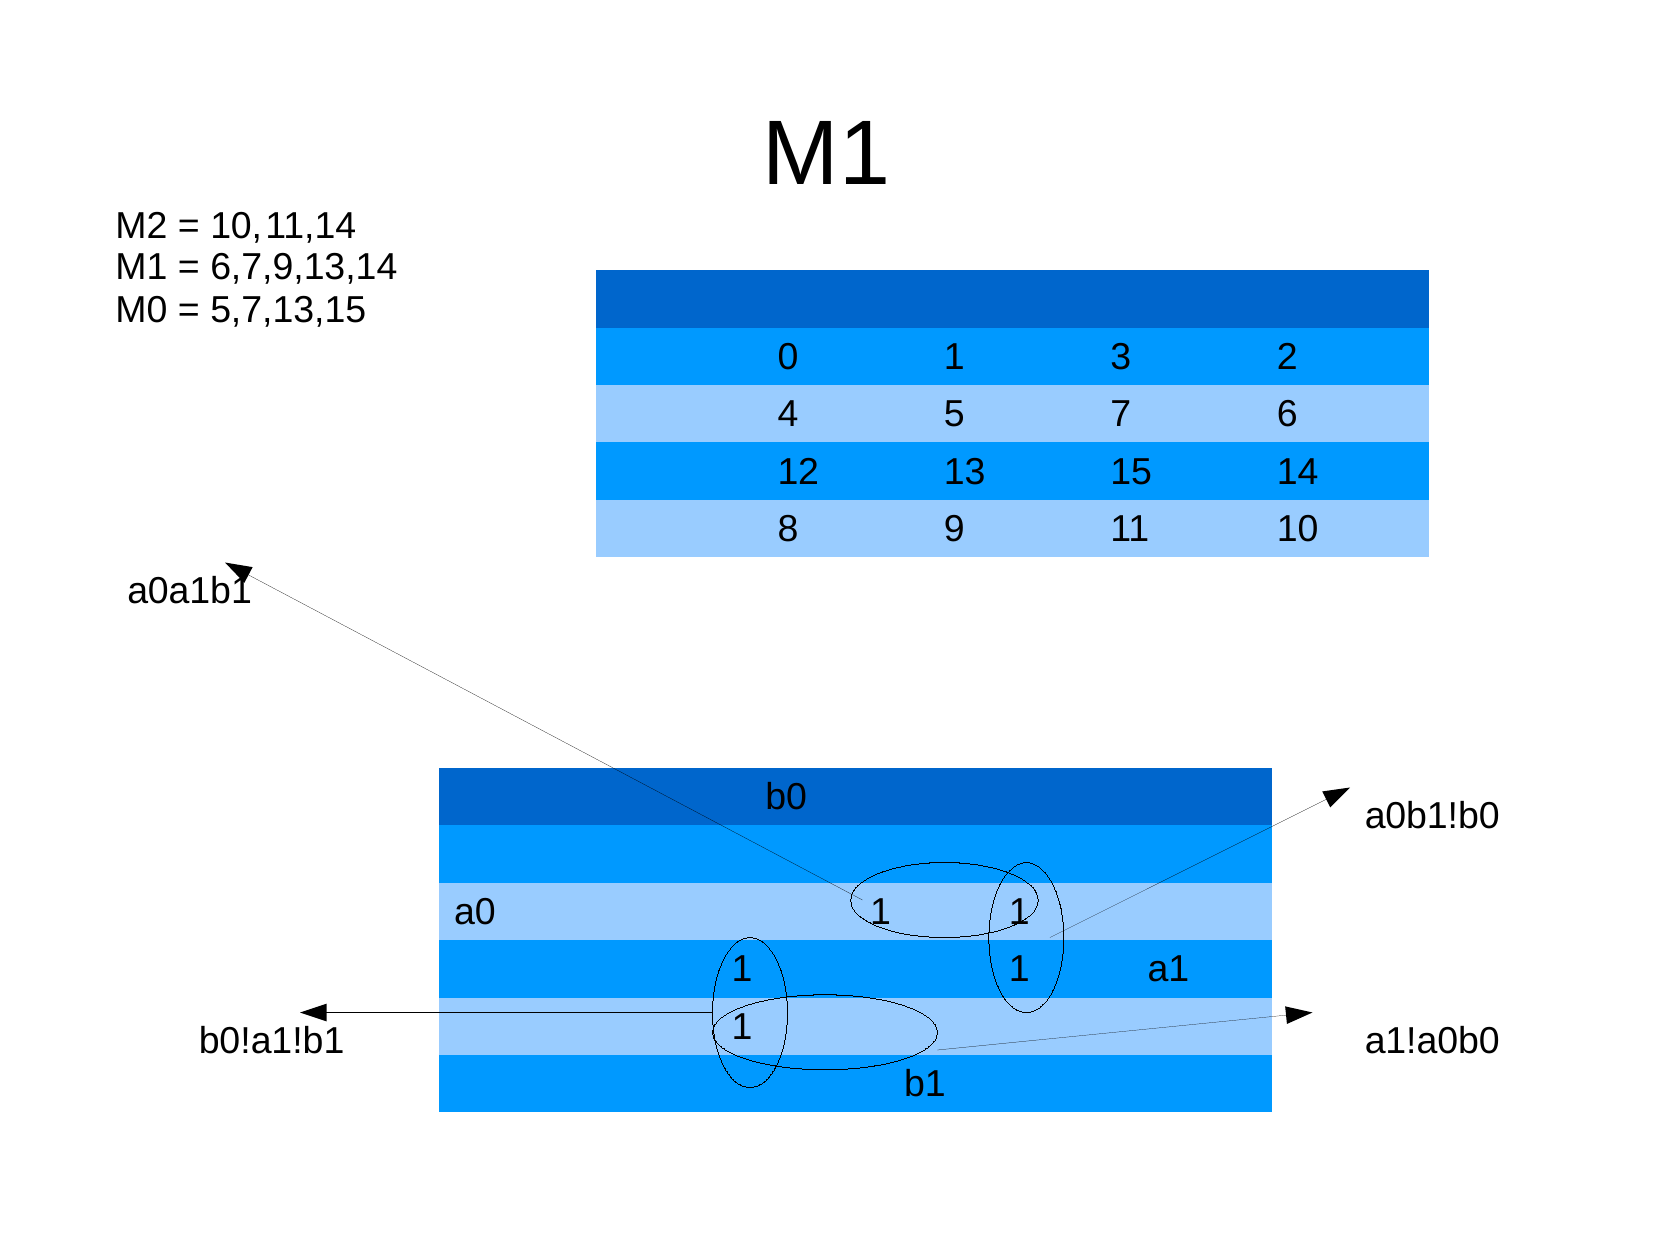

# M1
M2 = 10,	11,14
M1 = 6,7,9,13,14
M0 = 5,7,13,15
| | | | | |
| --- | --- | --- | --- | --- |
| | 0 | 1 | 3 | 2 |
| | 4 | 5 | 7 | 6 |
| | 12 | 13 | 15 | 14 |
| | 8 | 9 | 11 | 10 |
a0a1b1
| | | b0 | | | |
| --- | --- | --- | --- | --- | --- |
| | | | | | |
| a0 | | | 1 | 1 | |
| | | 1 | | 1 | a1 |
| | | 1 | | | |
| | | | b1 | | |
a0b1!b0
b0!a1!b1
a1!a0b0